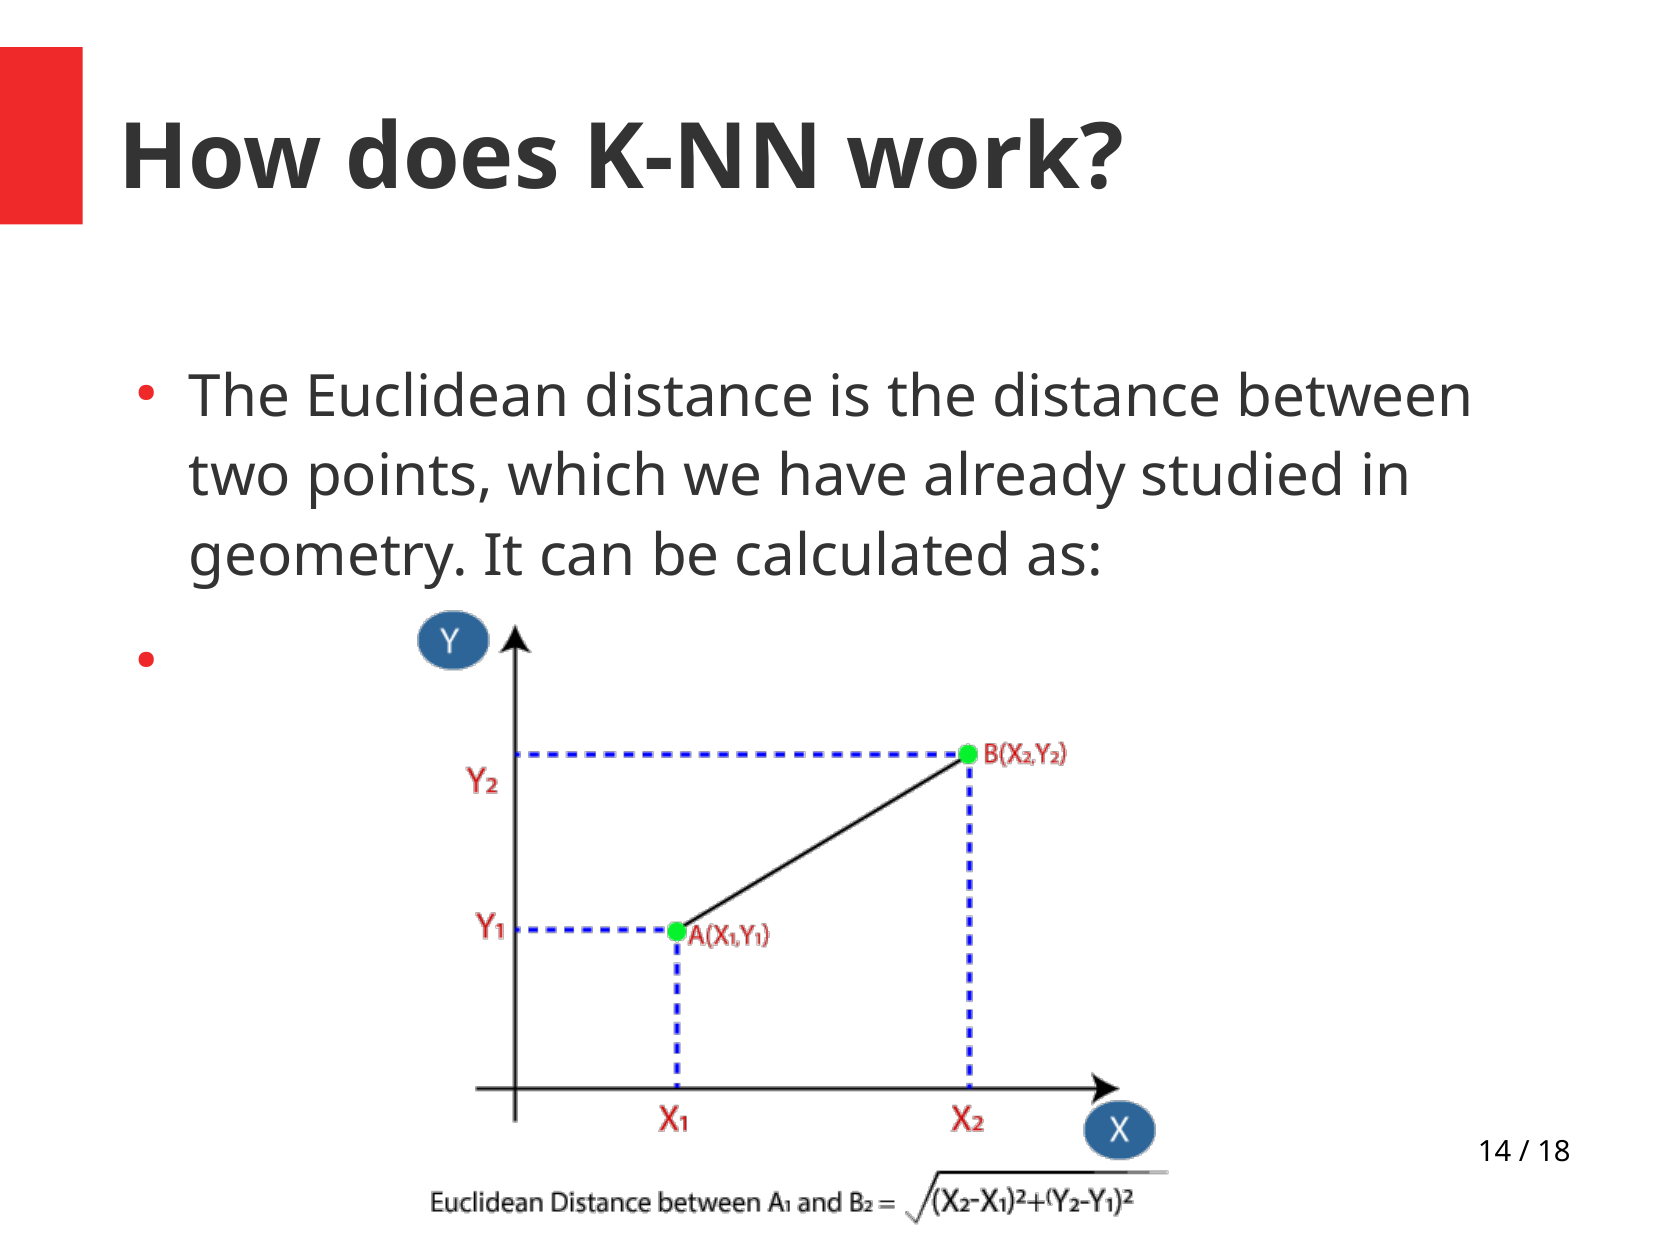

# How does K-NN work?
The Euclidean distance is the distance between two points, which we have already studied in geometry. It can be calculated as:
14